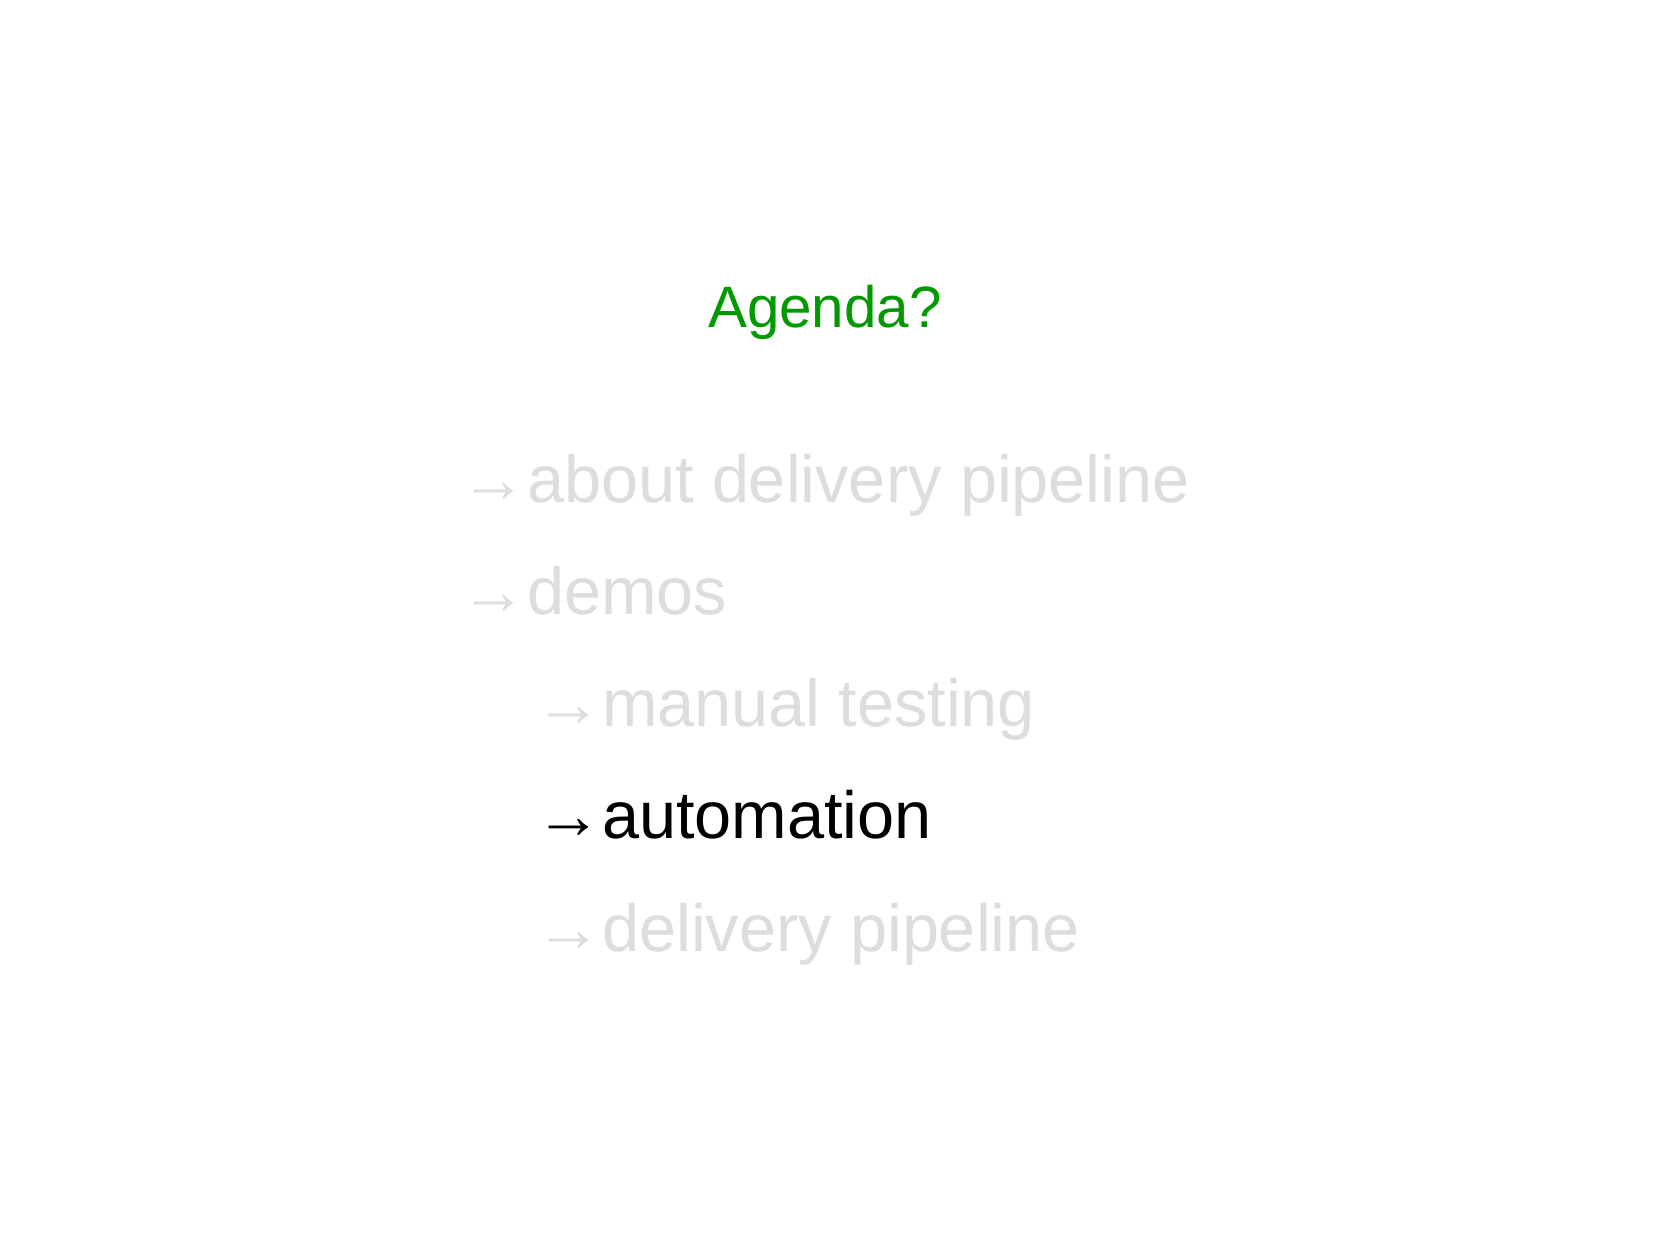

Agenda?
→about delivery pipeline
→demos
	→manual testing
	→automation
	→delivery pipeline